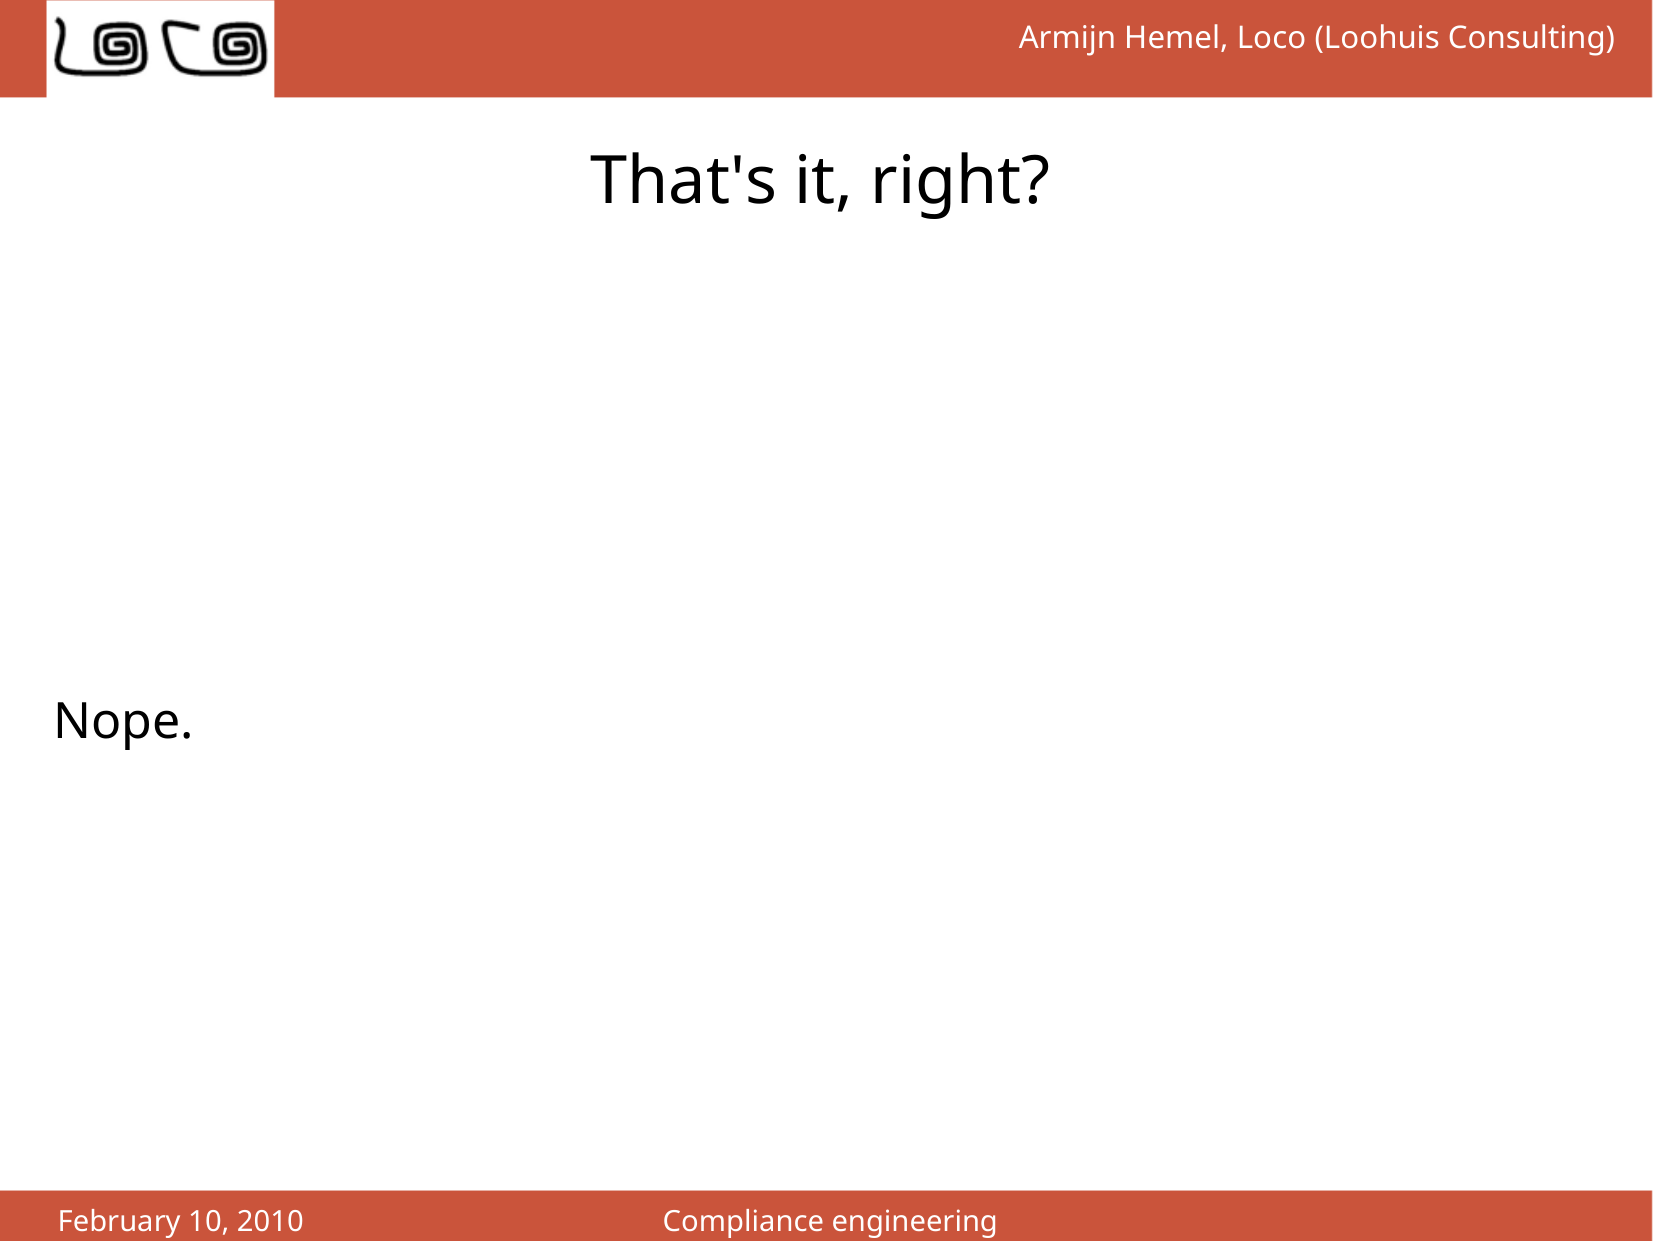

# That's it, right?
Nope.
Comet: practical solution or crutch?